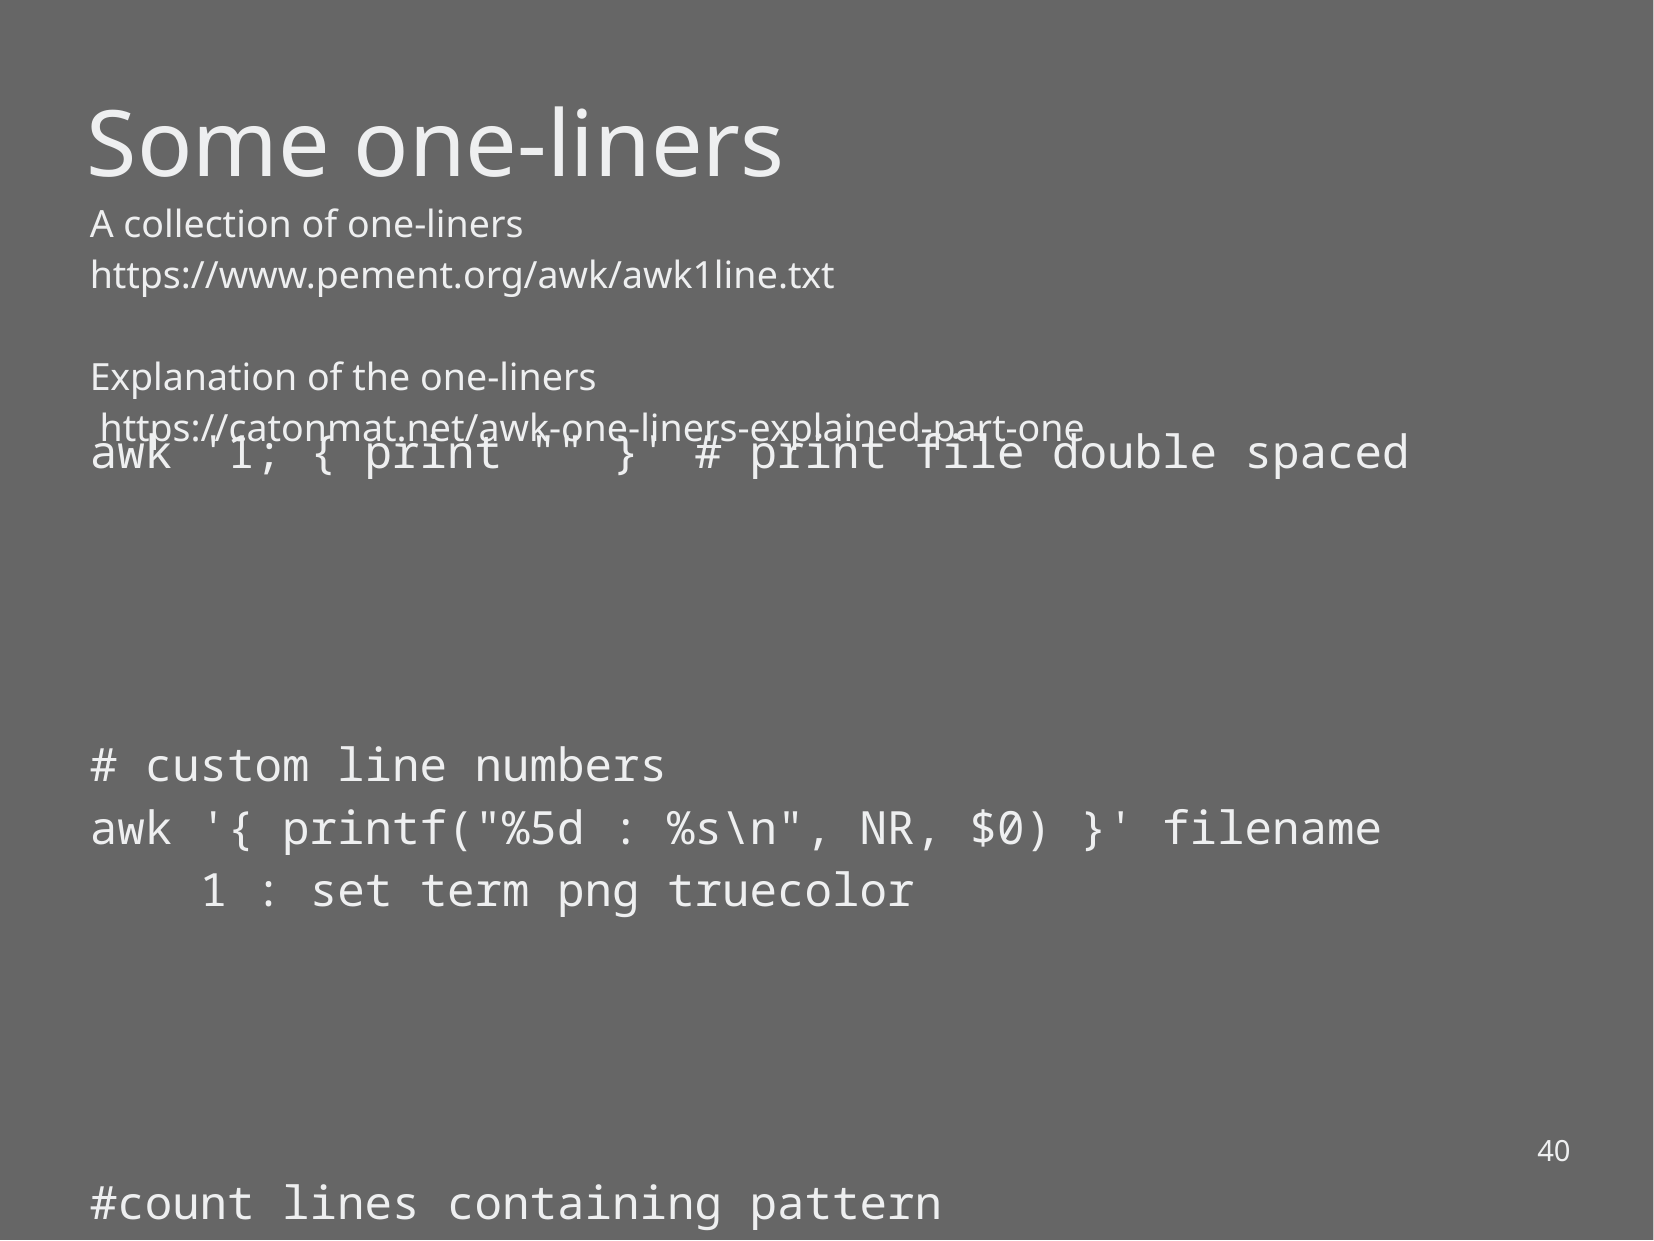

# Some one-liners
A collection of one-liners
https://www.pement.org/awk/awk1line.txt
Explanation of the one-liners
 https://catonmat.net/awk-one-liners-explained-part-one
awk '1; { print "" }' # print file double spaced
# custom line numbers
awk '{ printf("%5d : %s\n", NR, $0) }' filename
 1 : set term png truecolor
#count lines containing pattern
awk '/if/ { n++ }; END { print n+0 }' shopPlot.awk
40